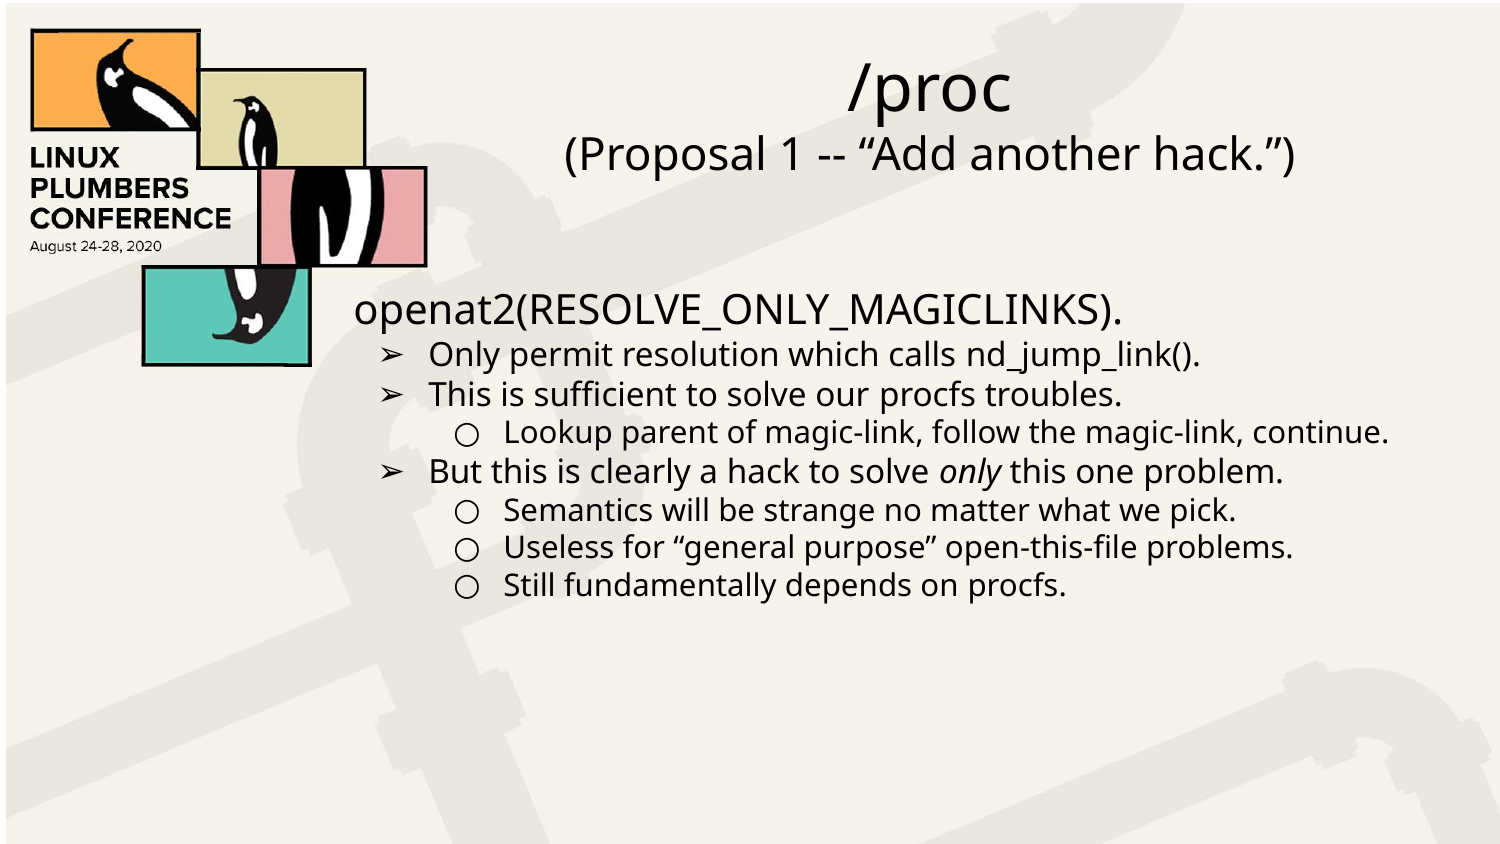

# /proc (Proposal 1 -- “Add another hack.”)
openat2(RESOLVE_ONLY_MAGICLINKS).
Only permit resolution which calls nd_jump_link().
This is sufficient to solve our procfs troubles.
Lookup parent of magic-link, follow the magic-link, continue.
But this is clearly a hack to solve only this one problem.
Semantics will be strange no matter what we pick.
Useless for “general purpose” open-this-file problems.
Still fundamentally depends on procfs.